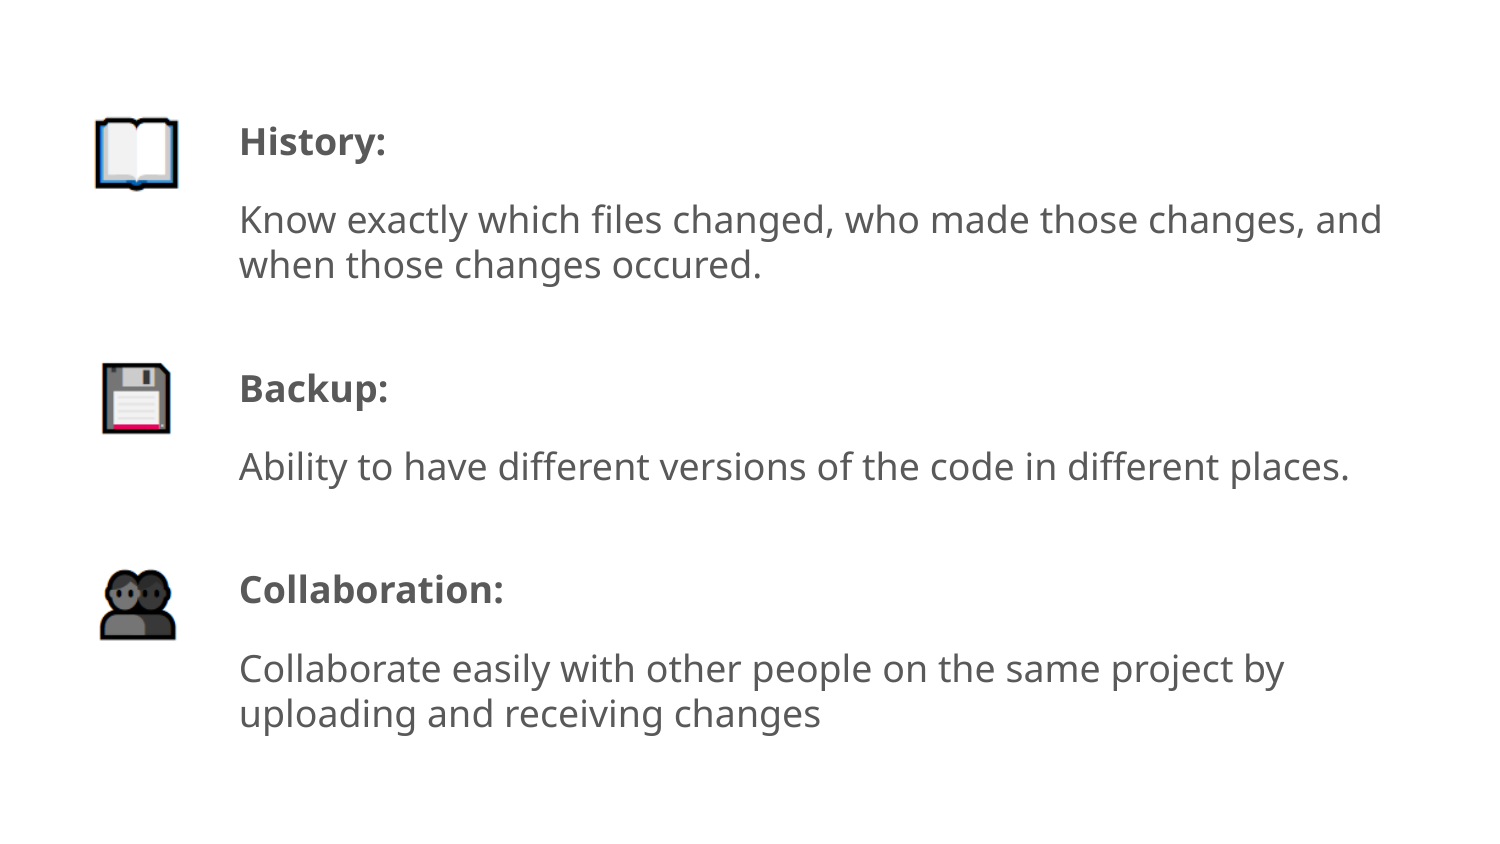

History:
Know exactly which files changed, who made those changes, and when those changes occured.
Backup:
Ability to have different versions of the code in different places.
Collaboration:
Collaborate easily with other people on the same project by uploading and receiving changes